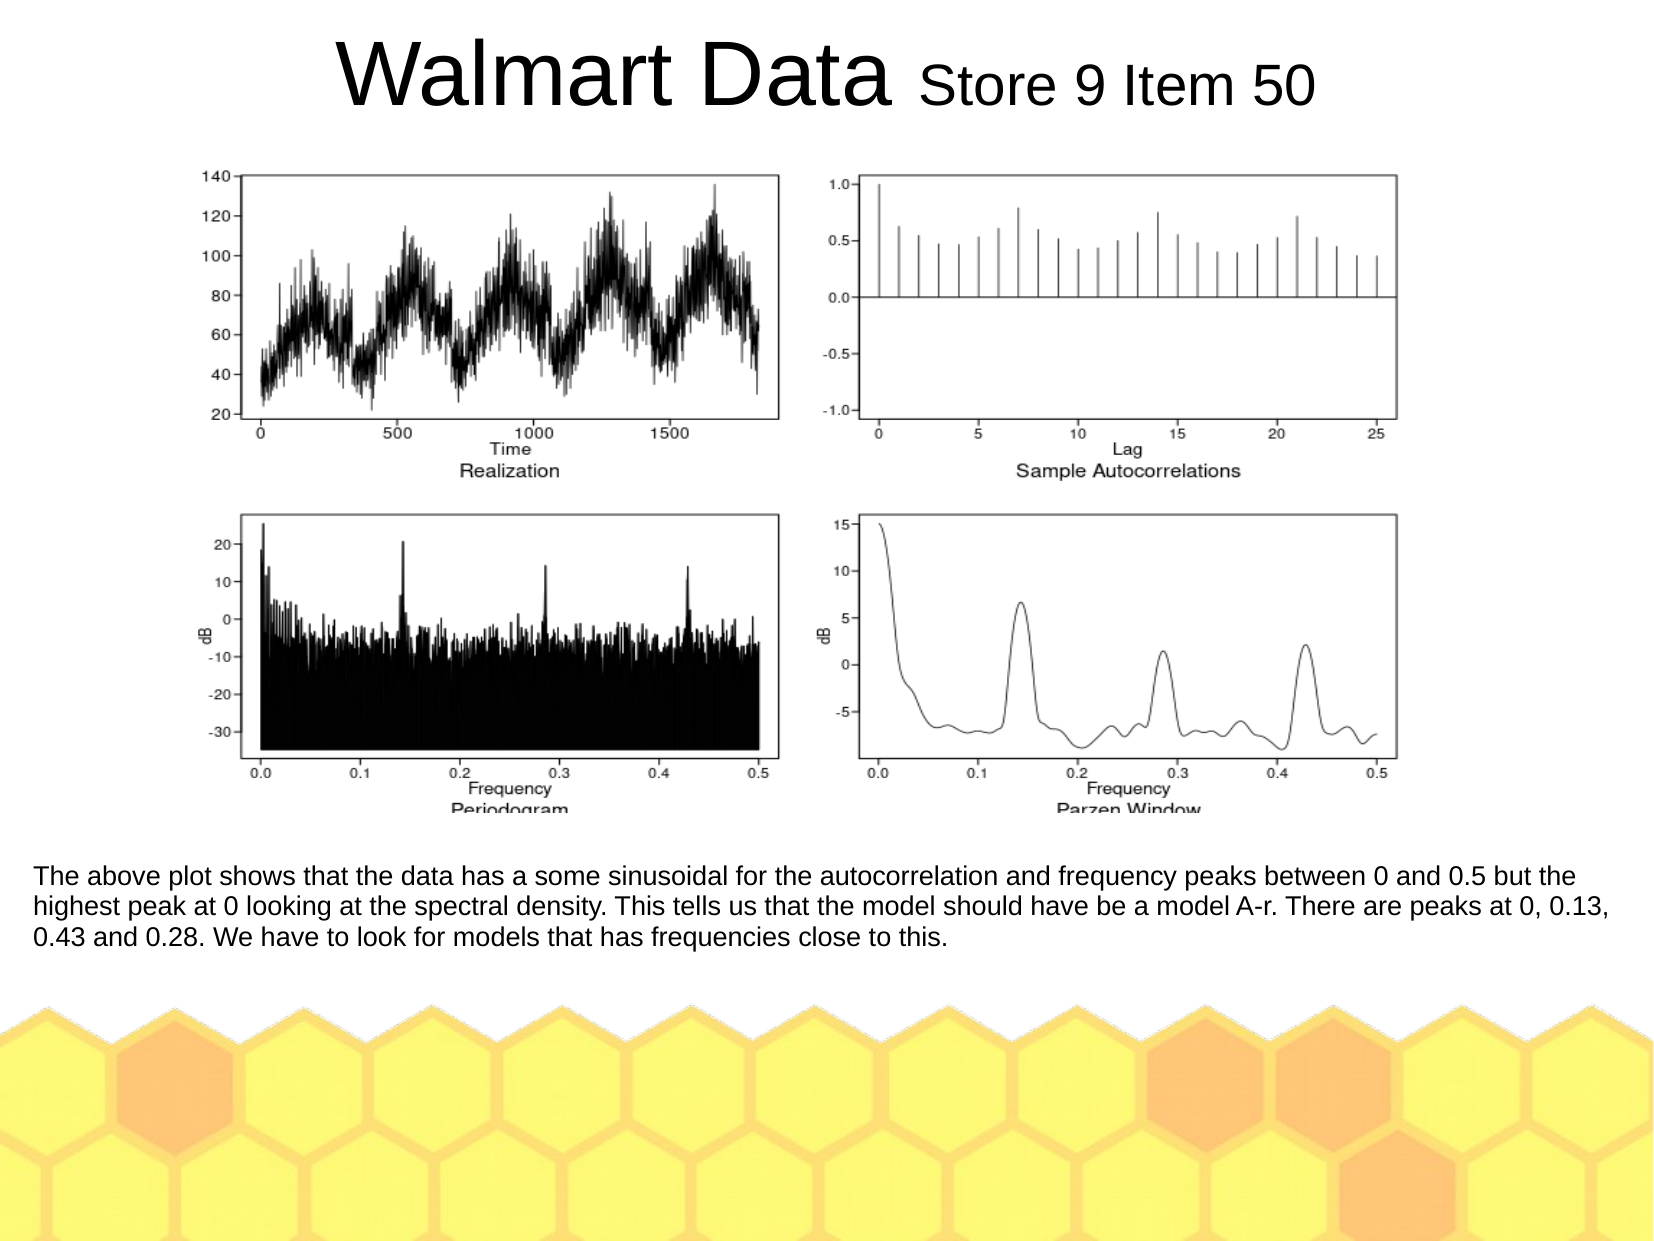

# Walmart Data Store 9 Item 50
The above plot shows that the data has a some sinusoidal for the autocorrelation and frequency peaks between 0 and 0.5 but the highest peak at 0 looking at the spectral density. This tells us that the model should have be a model A-r. There are peaks at 0, 0.13, 0.43 and 0.28. We have to look for models that has frequencies close to this.